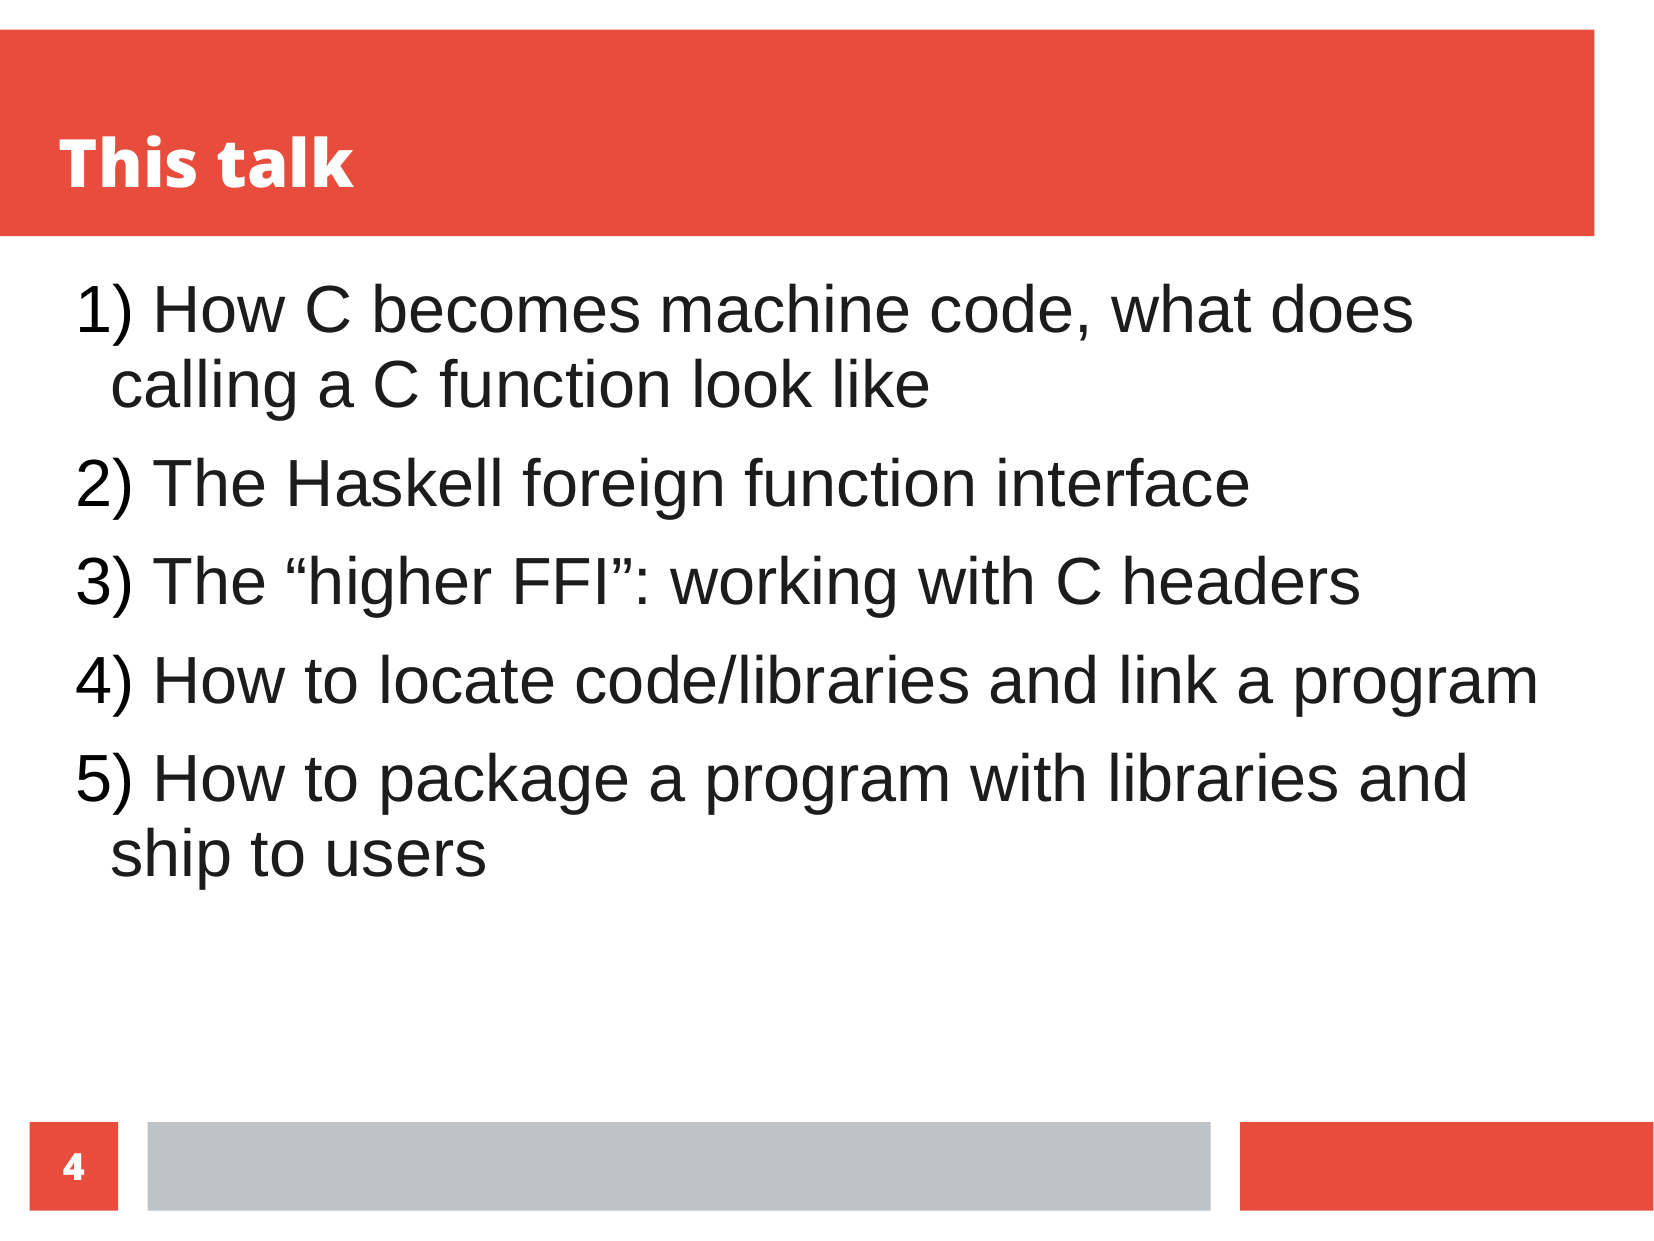

# This talk
 How C becomes machine code, what does calling a C function look like
 The Haskell foreign function interface
 The “higher FFI”: working with C headers
 How to locate code/libraries and link a program
 How to package a program with libraries and ship to users
4